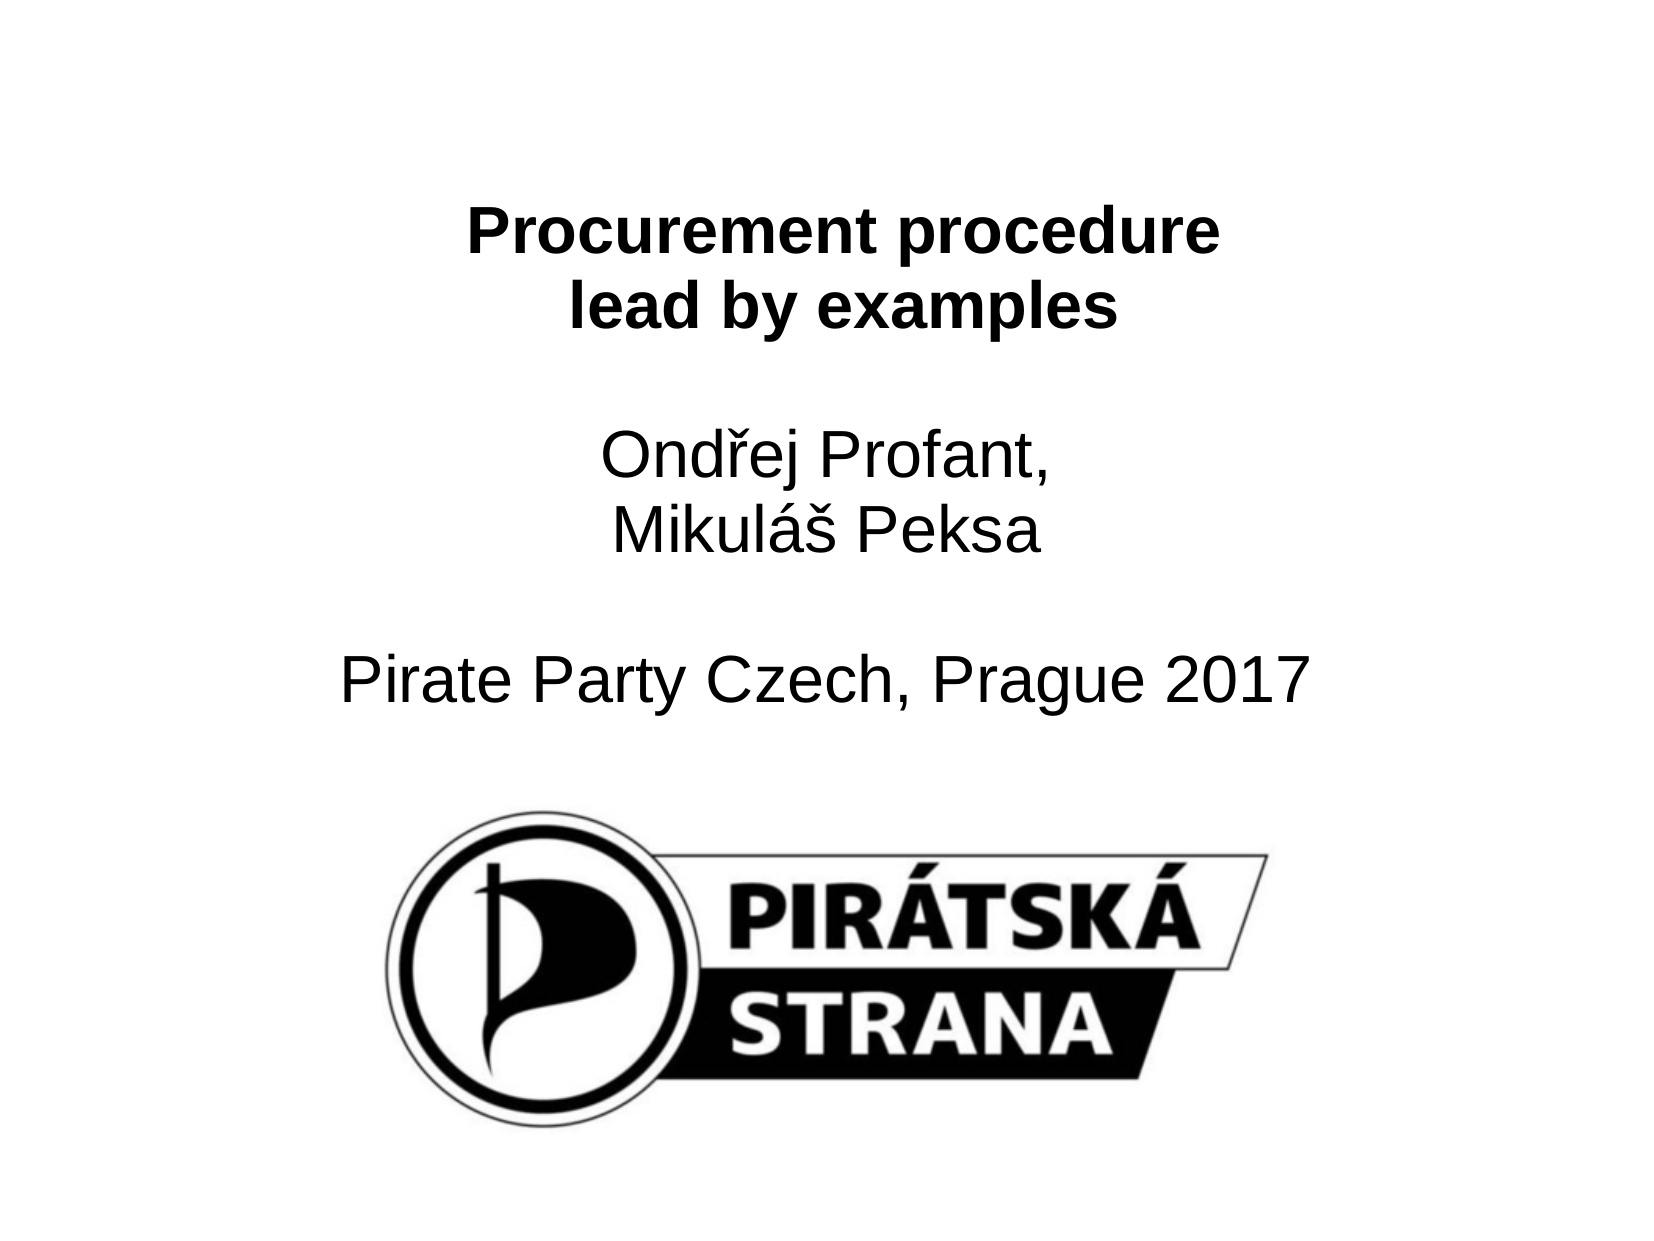

# Procurement procedure
lead by examples
Ondřej Profant,
Mikuláš Peksa
Pirate Party Czech, Prague 2017